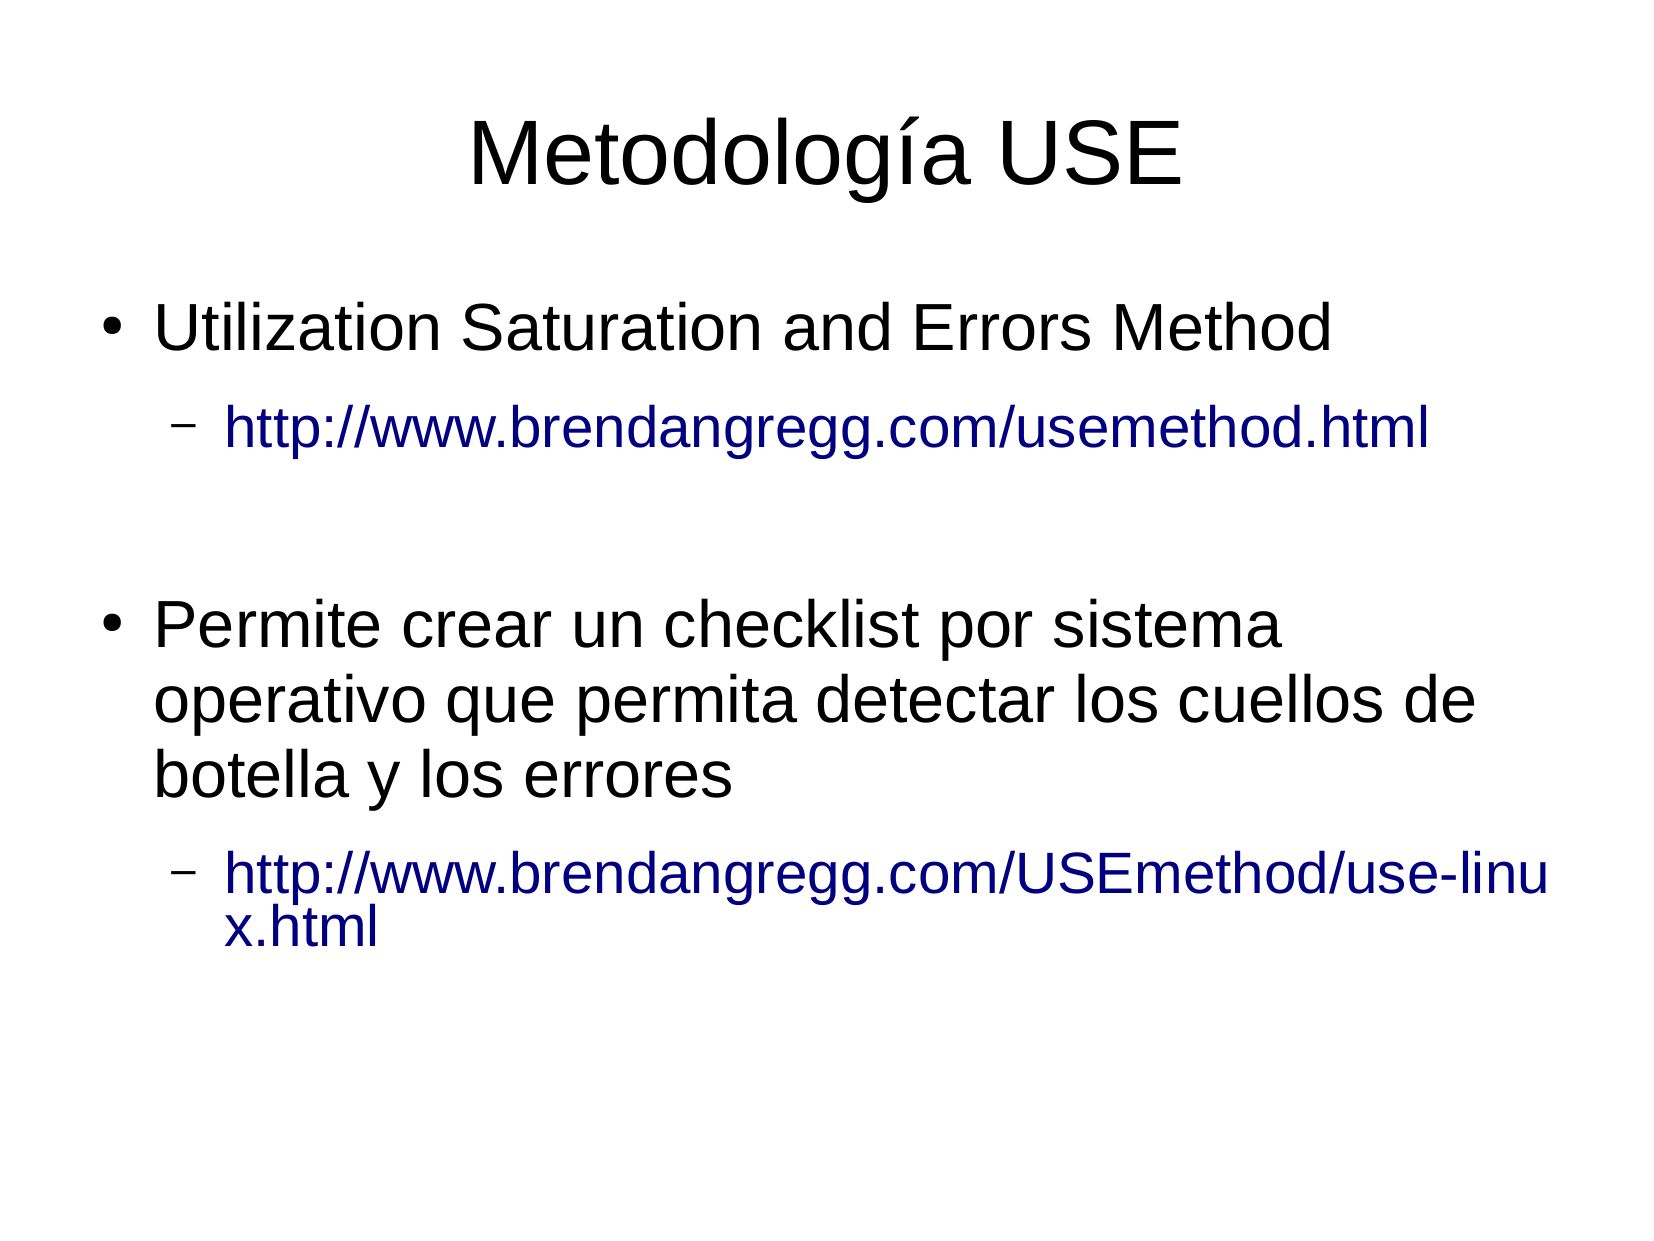

# Metodología USE
Utilization Saturation and Errors Method
http://www.brendangregg.com/usemethod.html
Permite crear un checklist por sistema operativo que permita detectar los cuellos de botella y los errores
http://www.brendangregg.com/USEmethod/use-linux.html